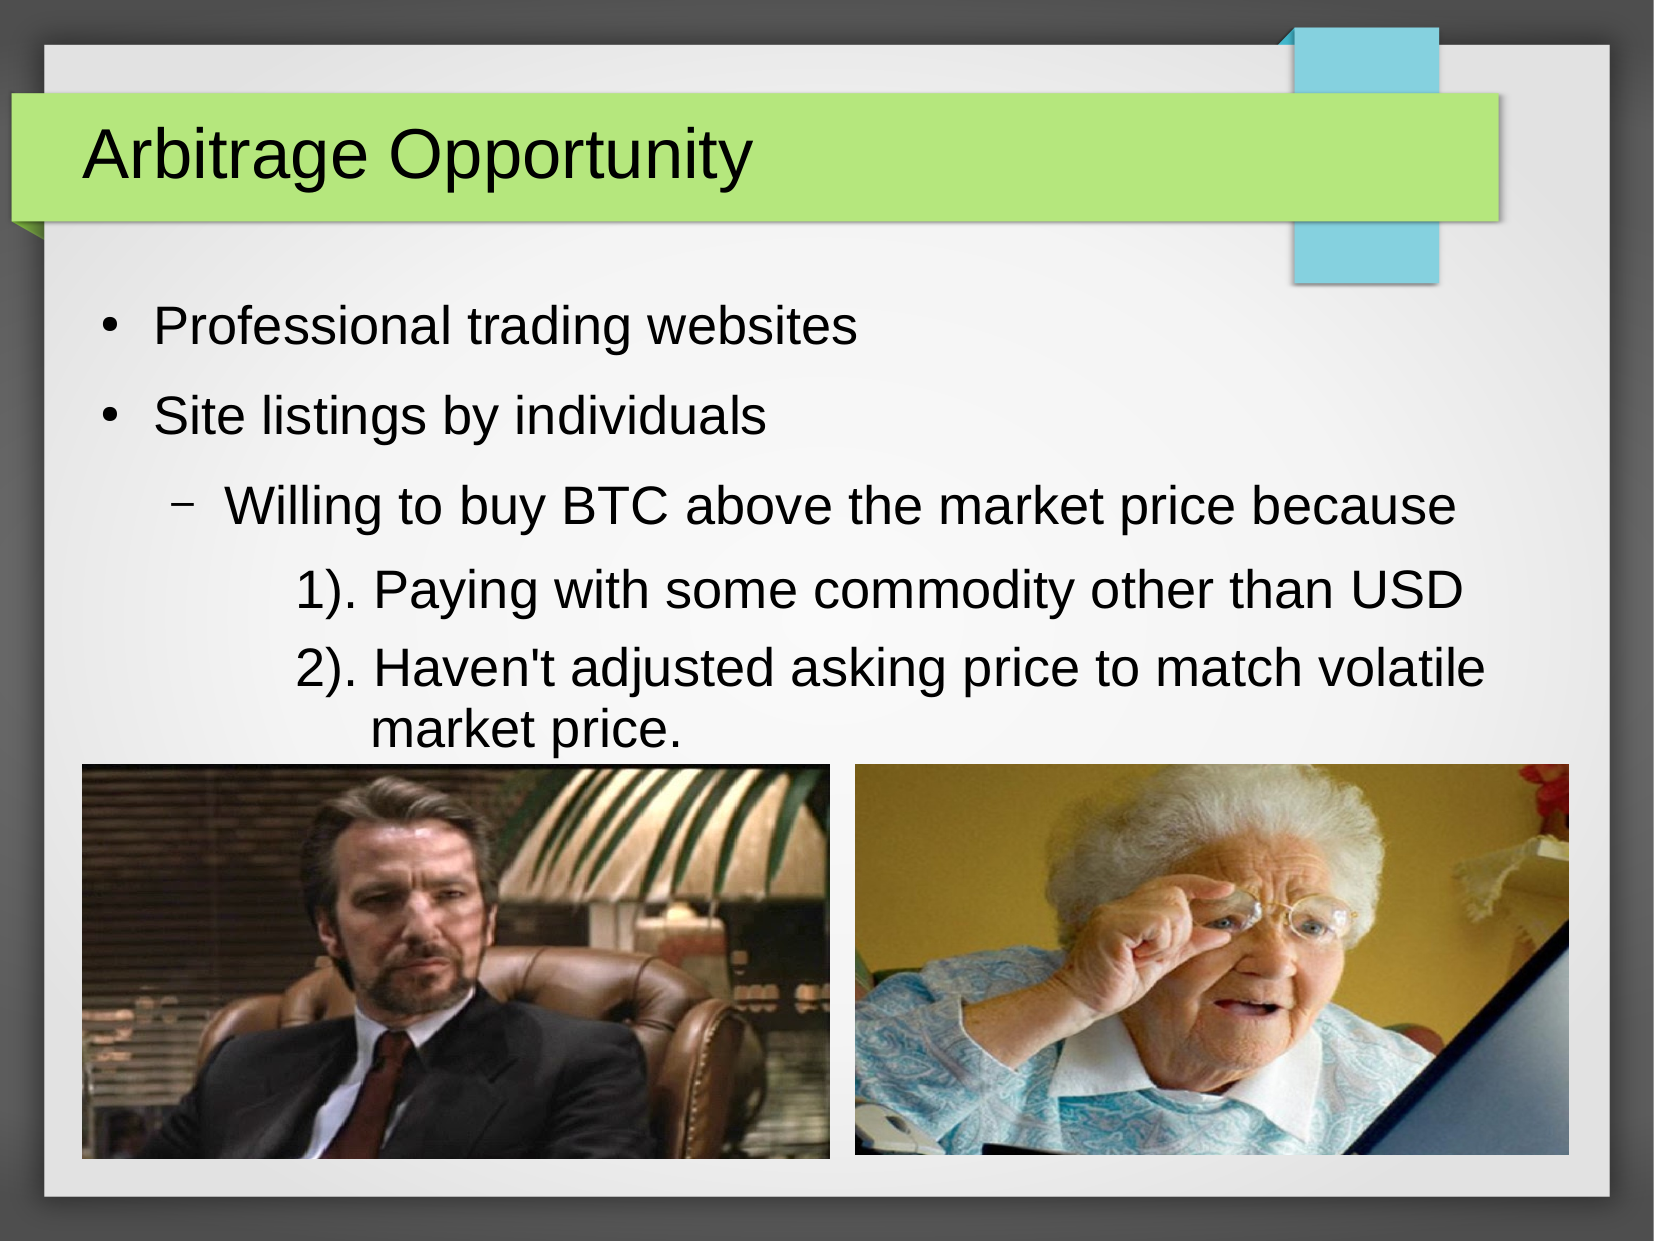

# Arbitrage Opportunity
Professional trading websites
Site listings by individuals
Willing to buy BTC above the market price because
1). Paying with some commodity other than USD
2). Haven't adjusted asking price to match volatile 		market price.